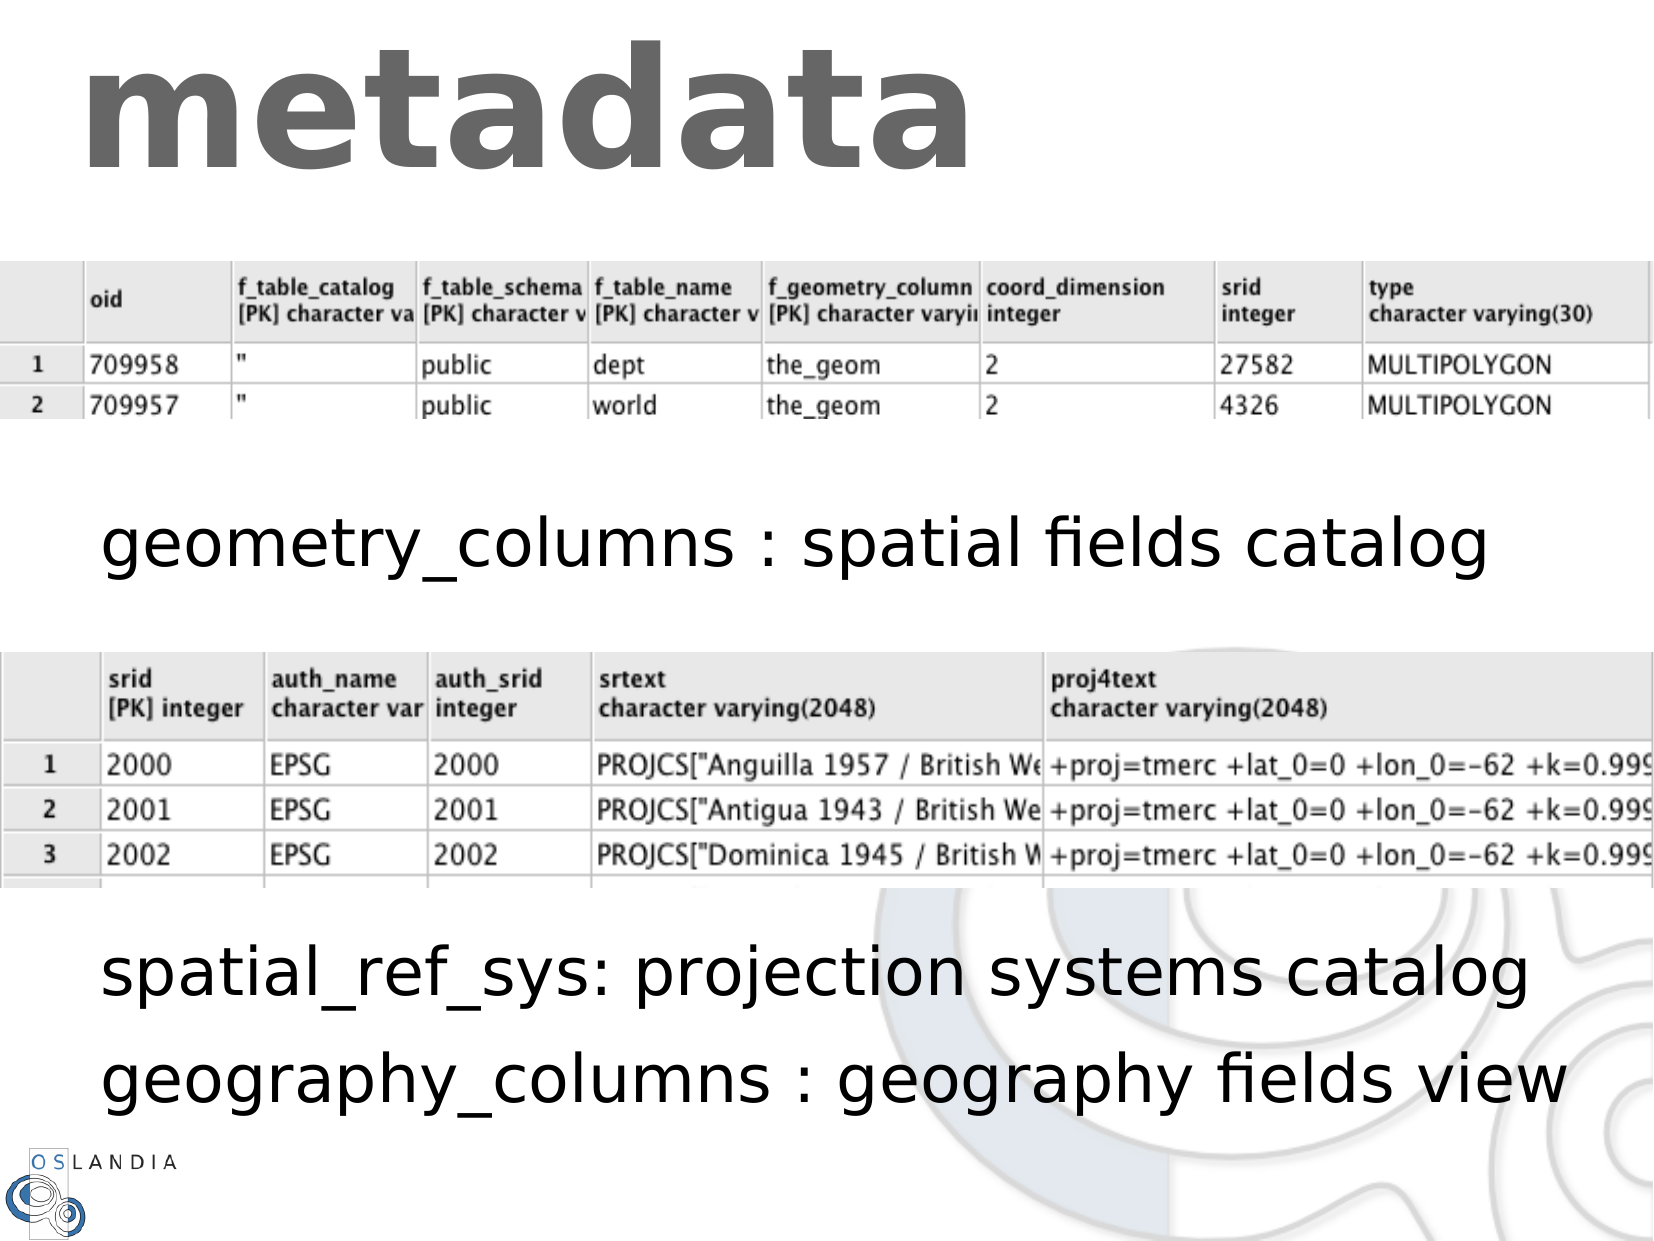

# metadata
geometry_columns : spatial fields catalog
spatial_ref_sys: projection systems catalog
geography_columns : geography fields view